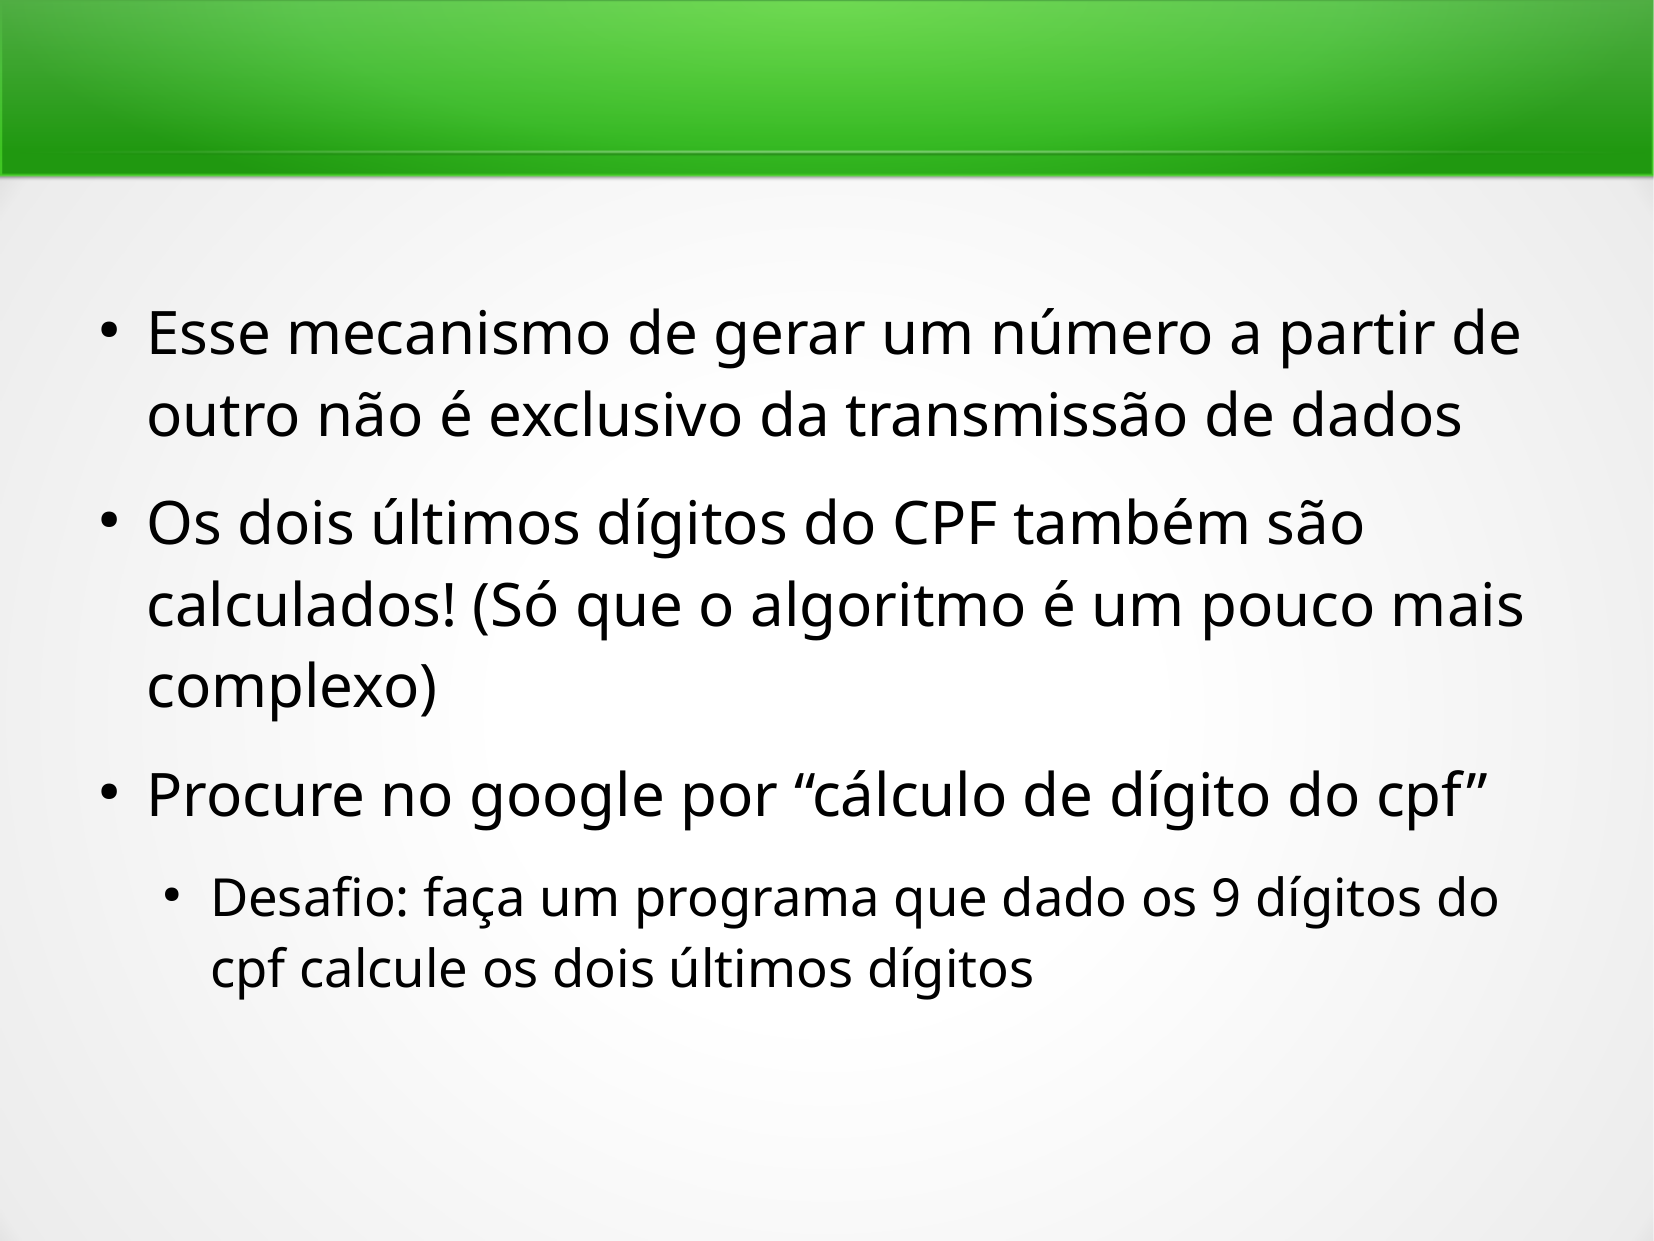

#
Esse mecanismo de gerar um número a partir de outro não é exclusivo da transmissão de dados
Os dois últimos dígitos do CPF também são calculados! (Só que o algoritmo é um pouco mais complexo)
Procure no google por “cálculo de dígito do cpf”
Desafio: faça um programa que dado os 9 dígitos do cpf calcule os dois últimos dígitos